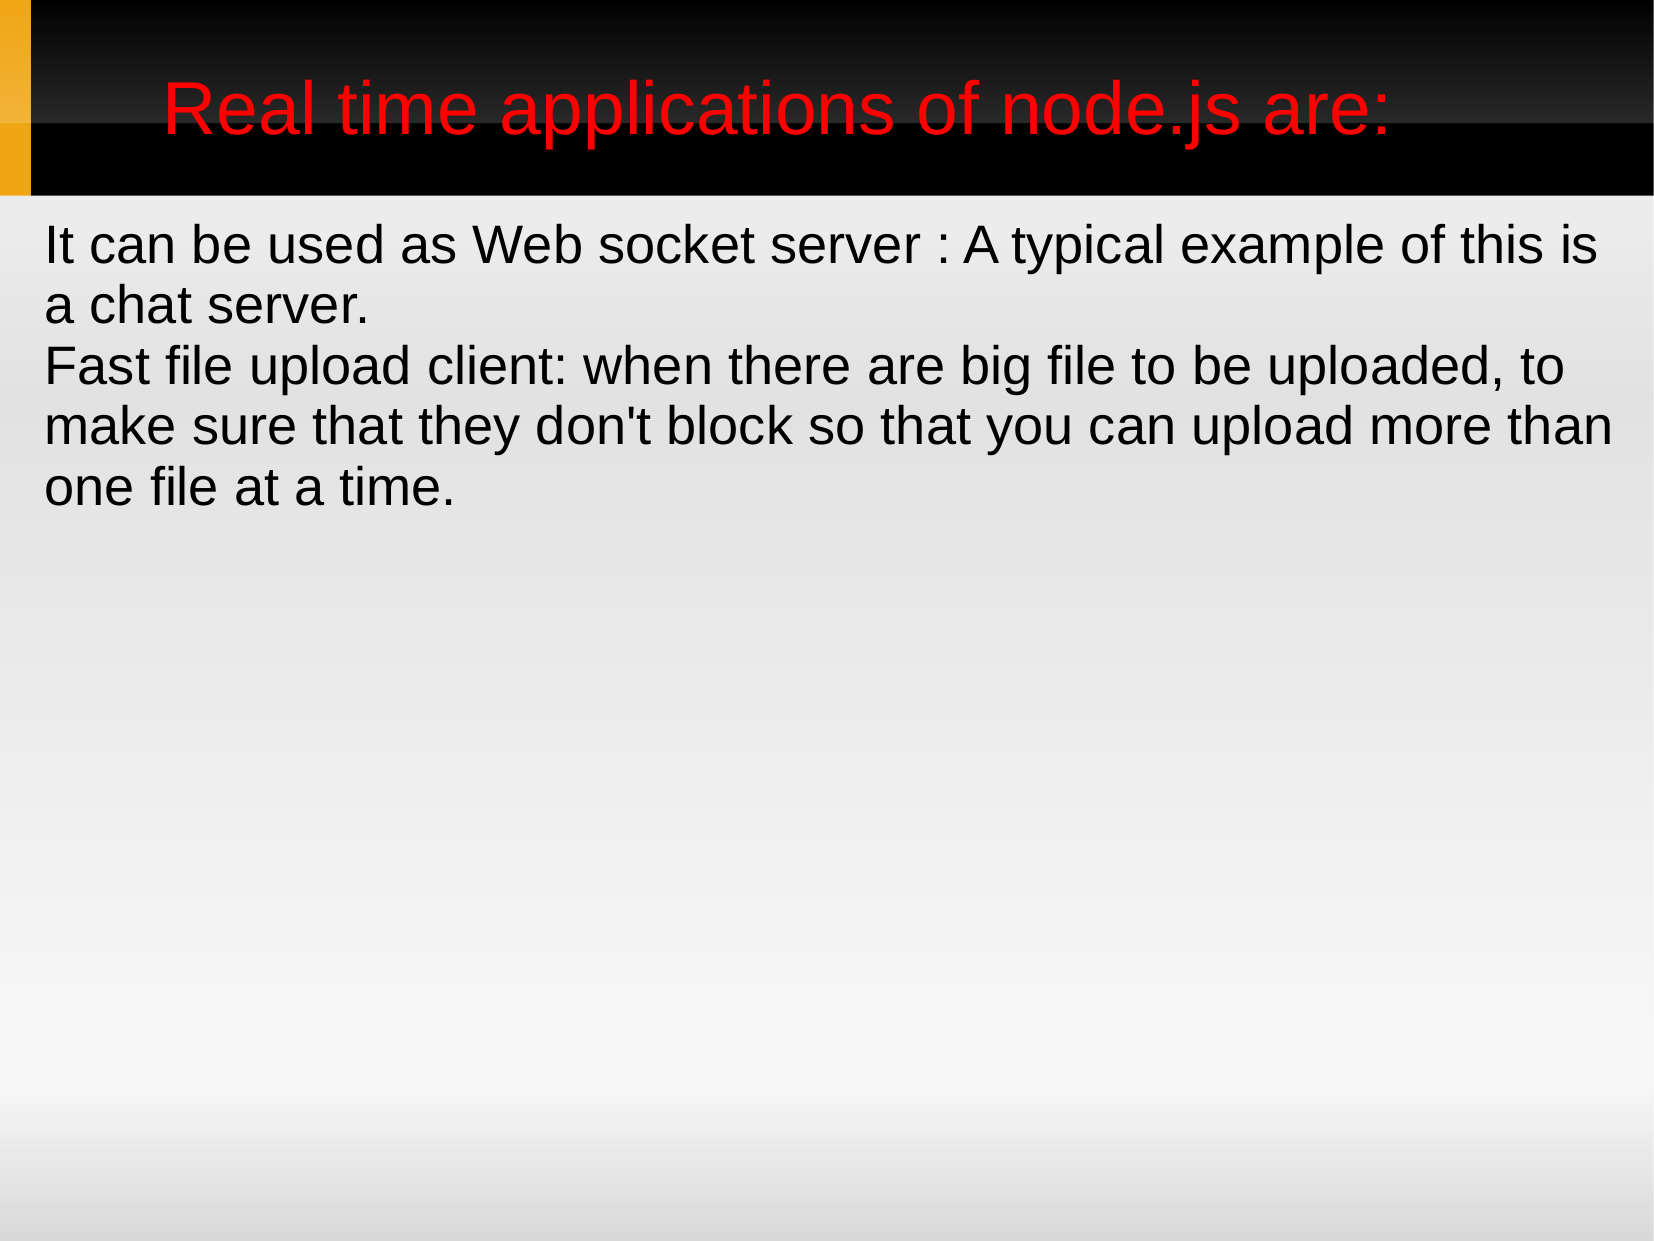

Real time applications of node.js are:
It can be used as Web socket server : A typical example of this is
a chat server.
Fast file upload client: when there are big file to be uploaded, to make sure that they don't block so that you can upload more than one file at a time.